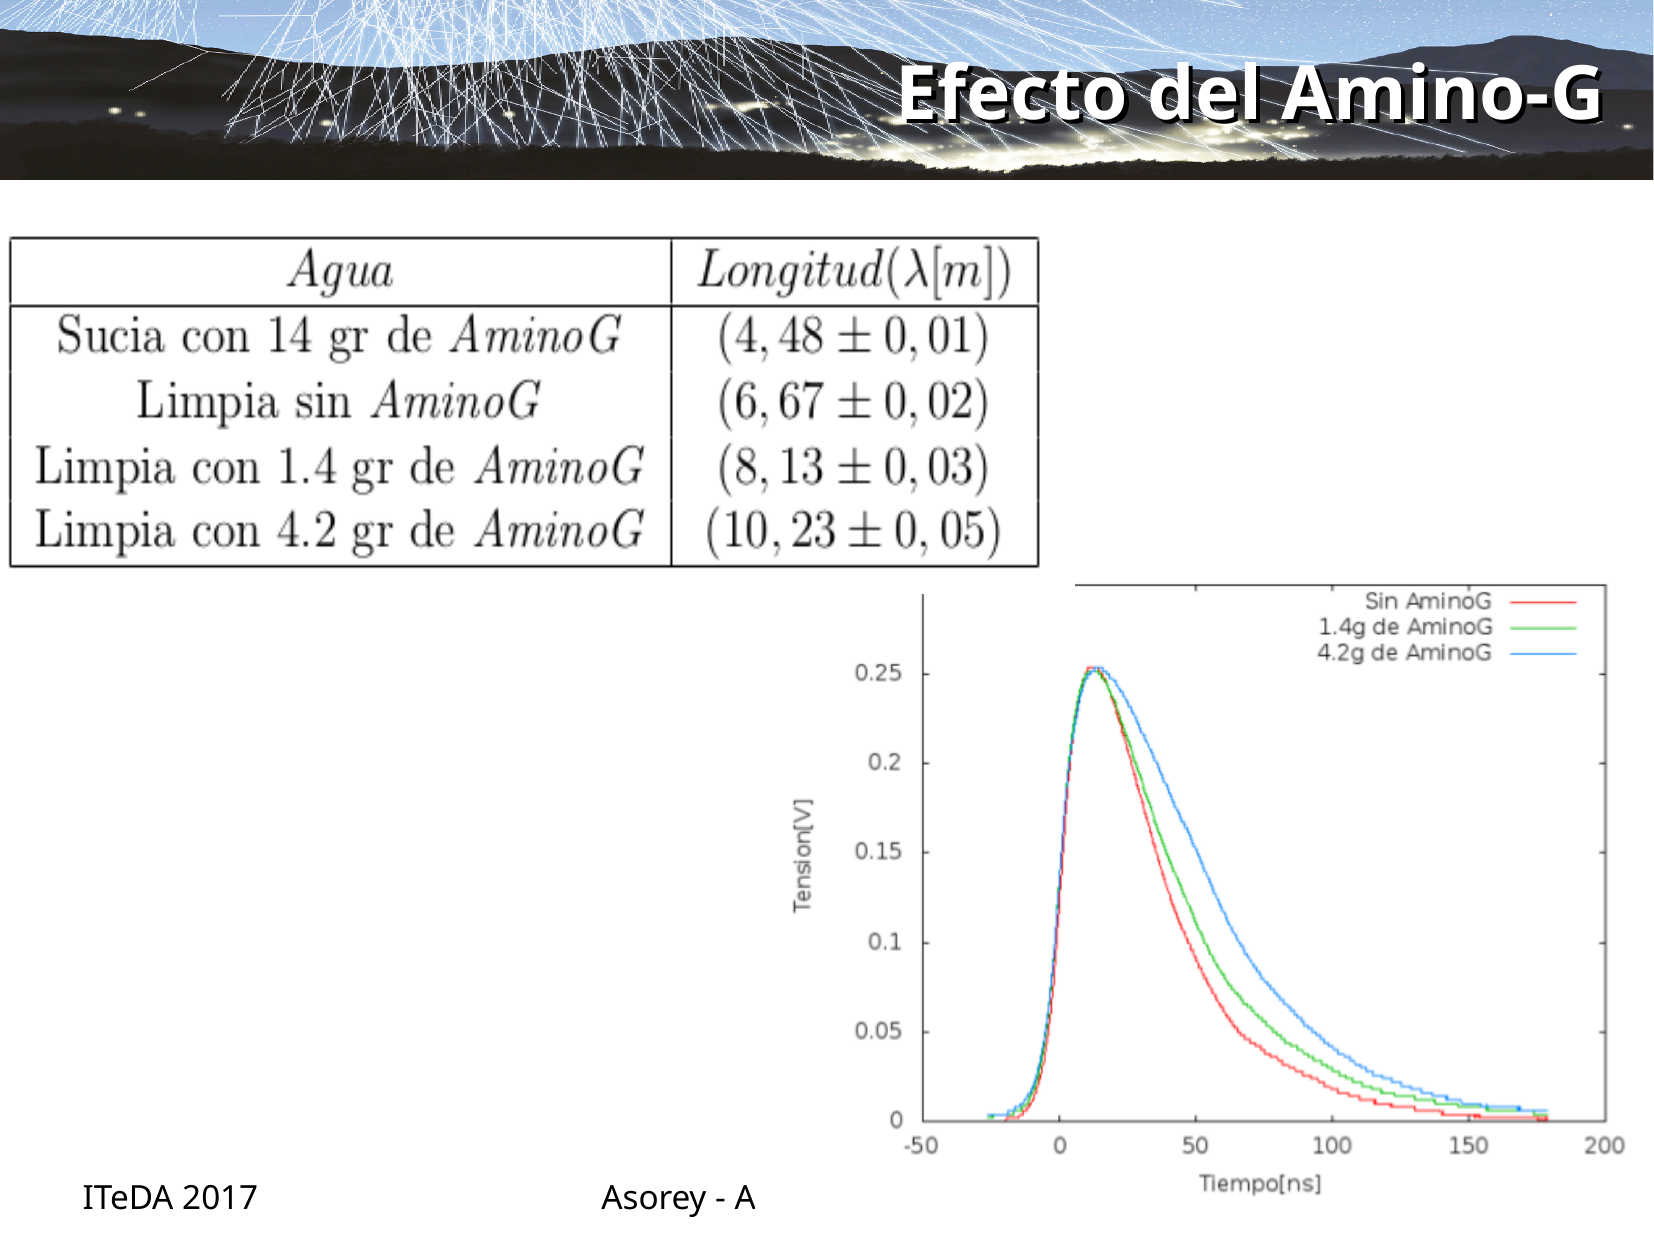

# Efecto del Amino-G
ITeDA 2017
Asorey - AP - U03 Detectores
28